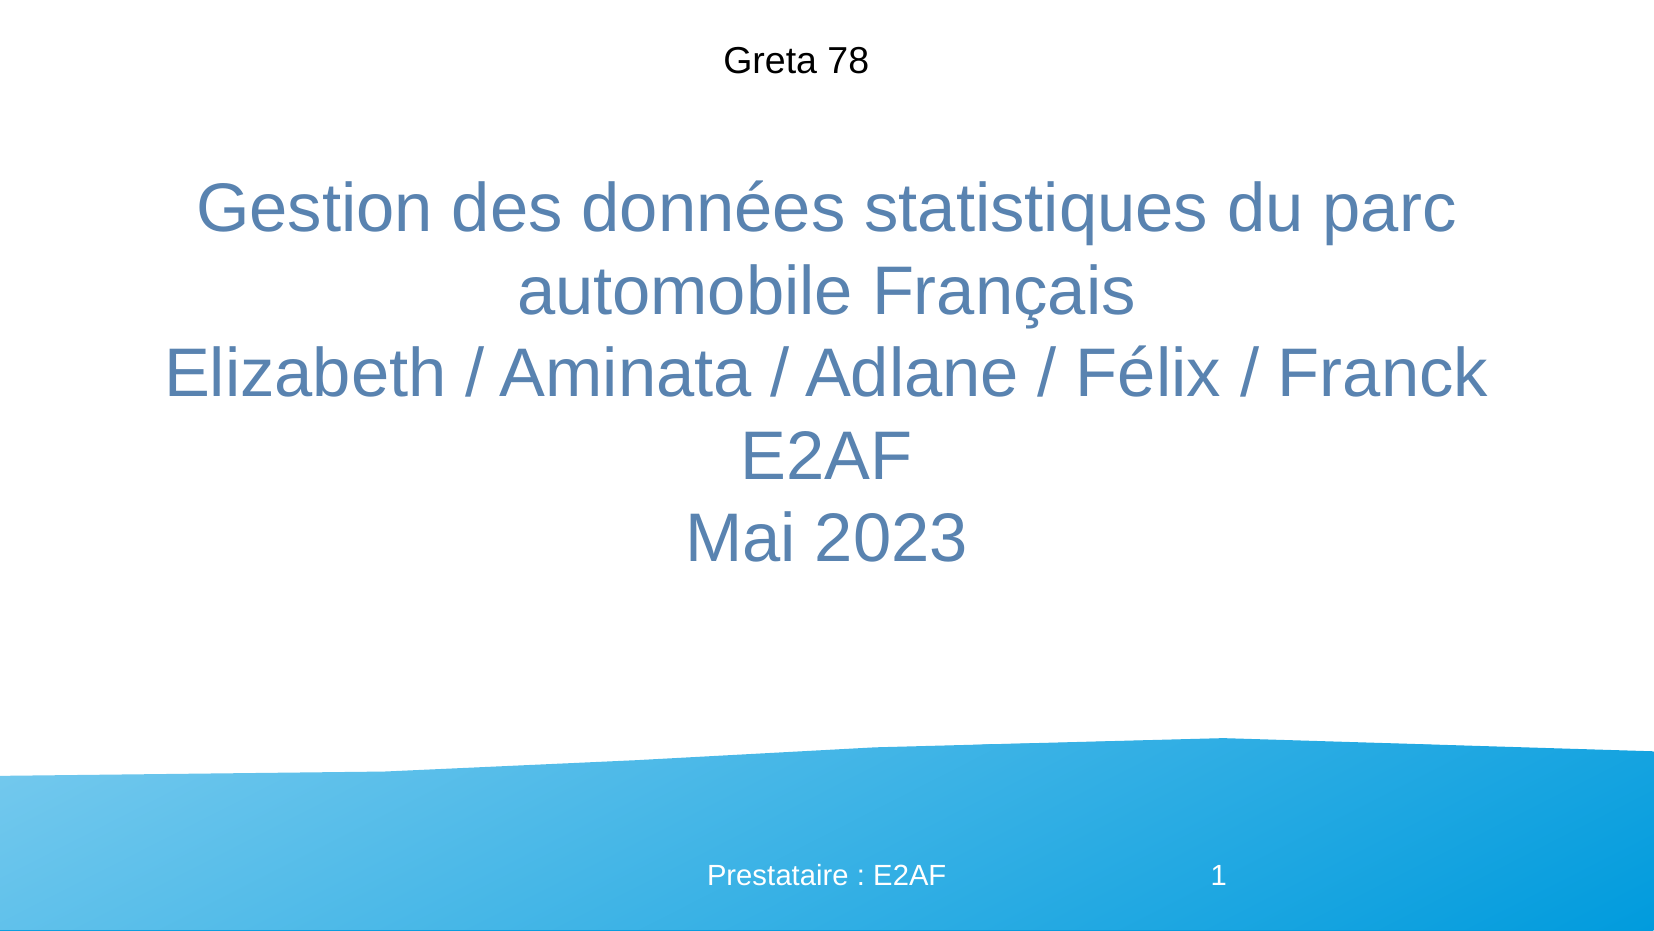

Greta 78
# Gestion des données statistiques du parc automobile Français Elizabeth / Aminata / Adlane / Félix / Franck E2AF Mai 2023
Prestataire : E2AF